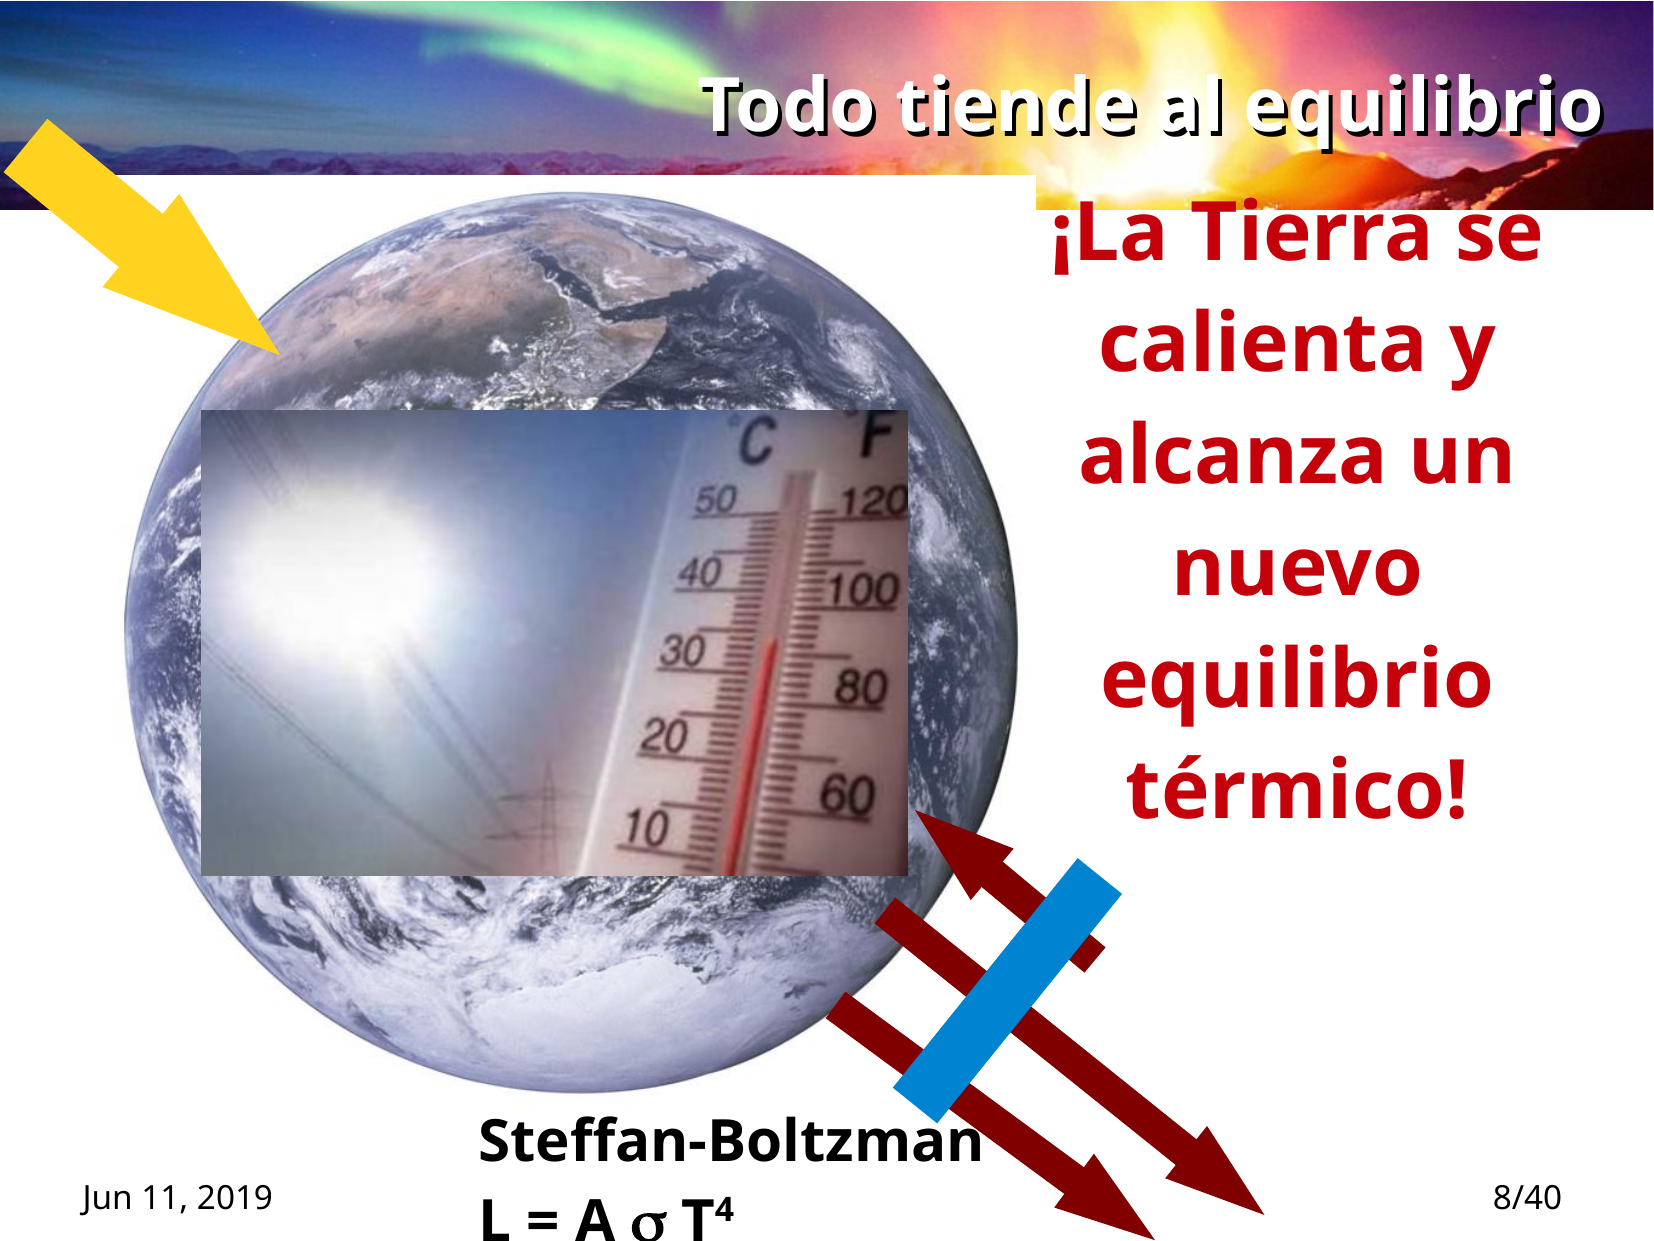

# Todo tiende al equilibrio
¡La Tierra se calienta y alcanza un nuevo equilibrio térmico!
Steffan-Boltzman
L = A s T4
Jun 11, 2019
H. Asorey - F3B 2019
8